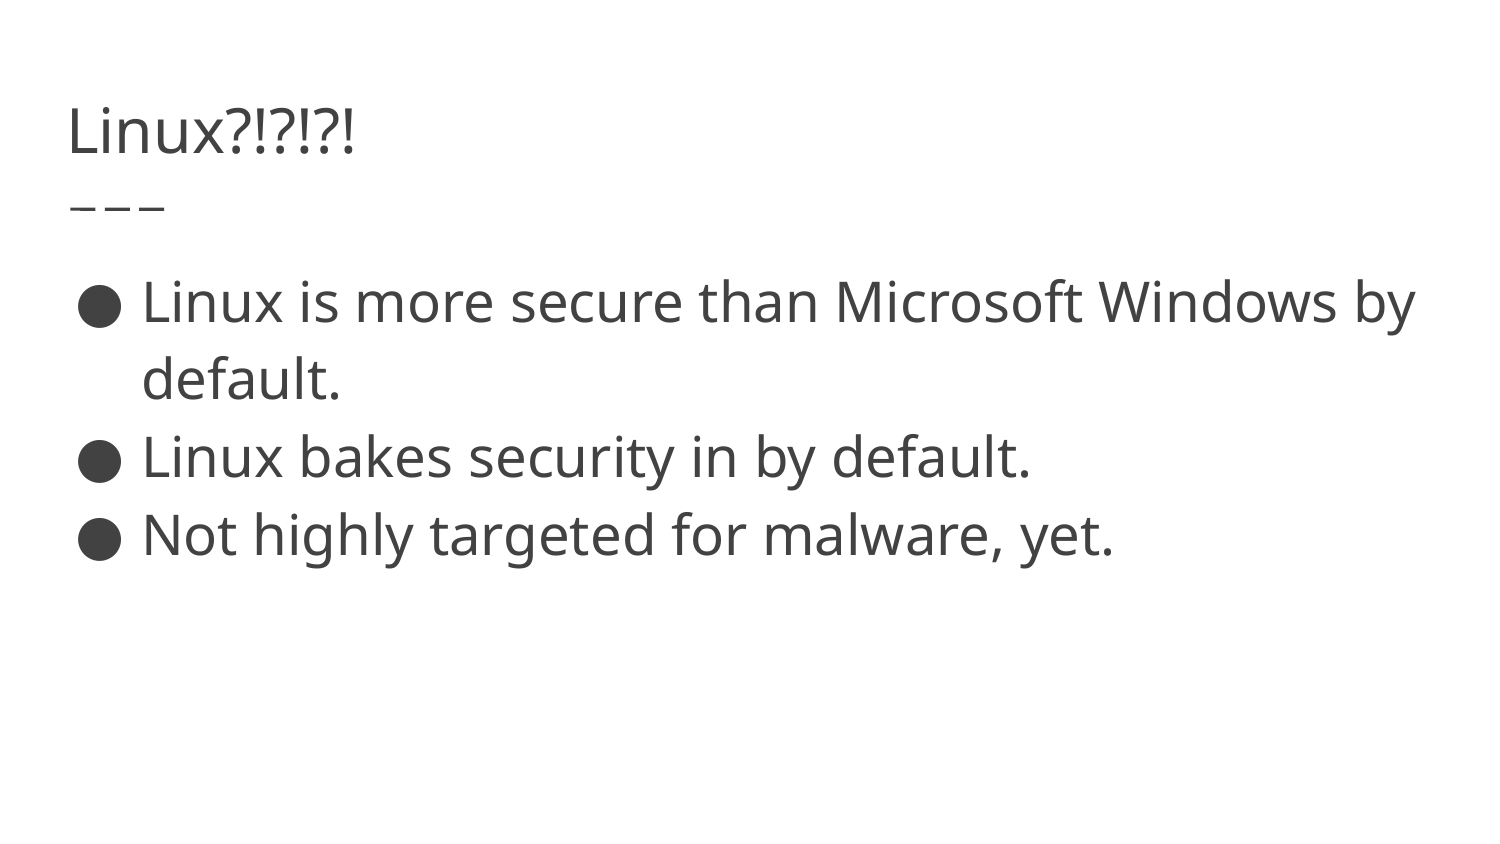

# Linux?!?!?!
Linux is more secure than Microsoft Windows by default.
Linux bakes security in by default.
Not highly targeted for malware, yet.